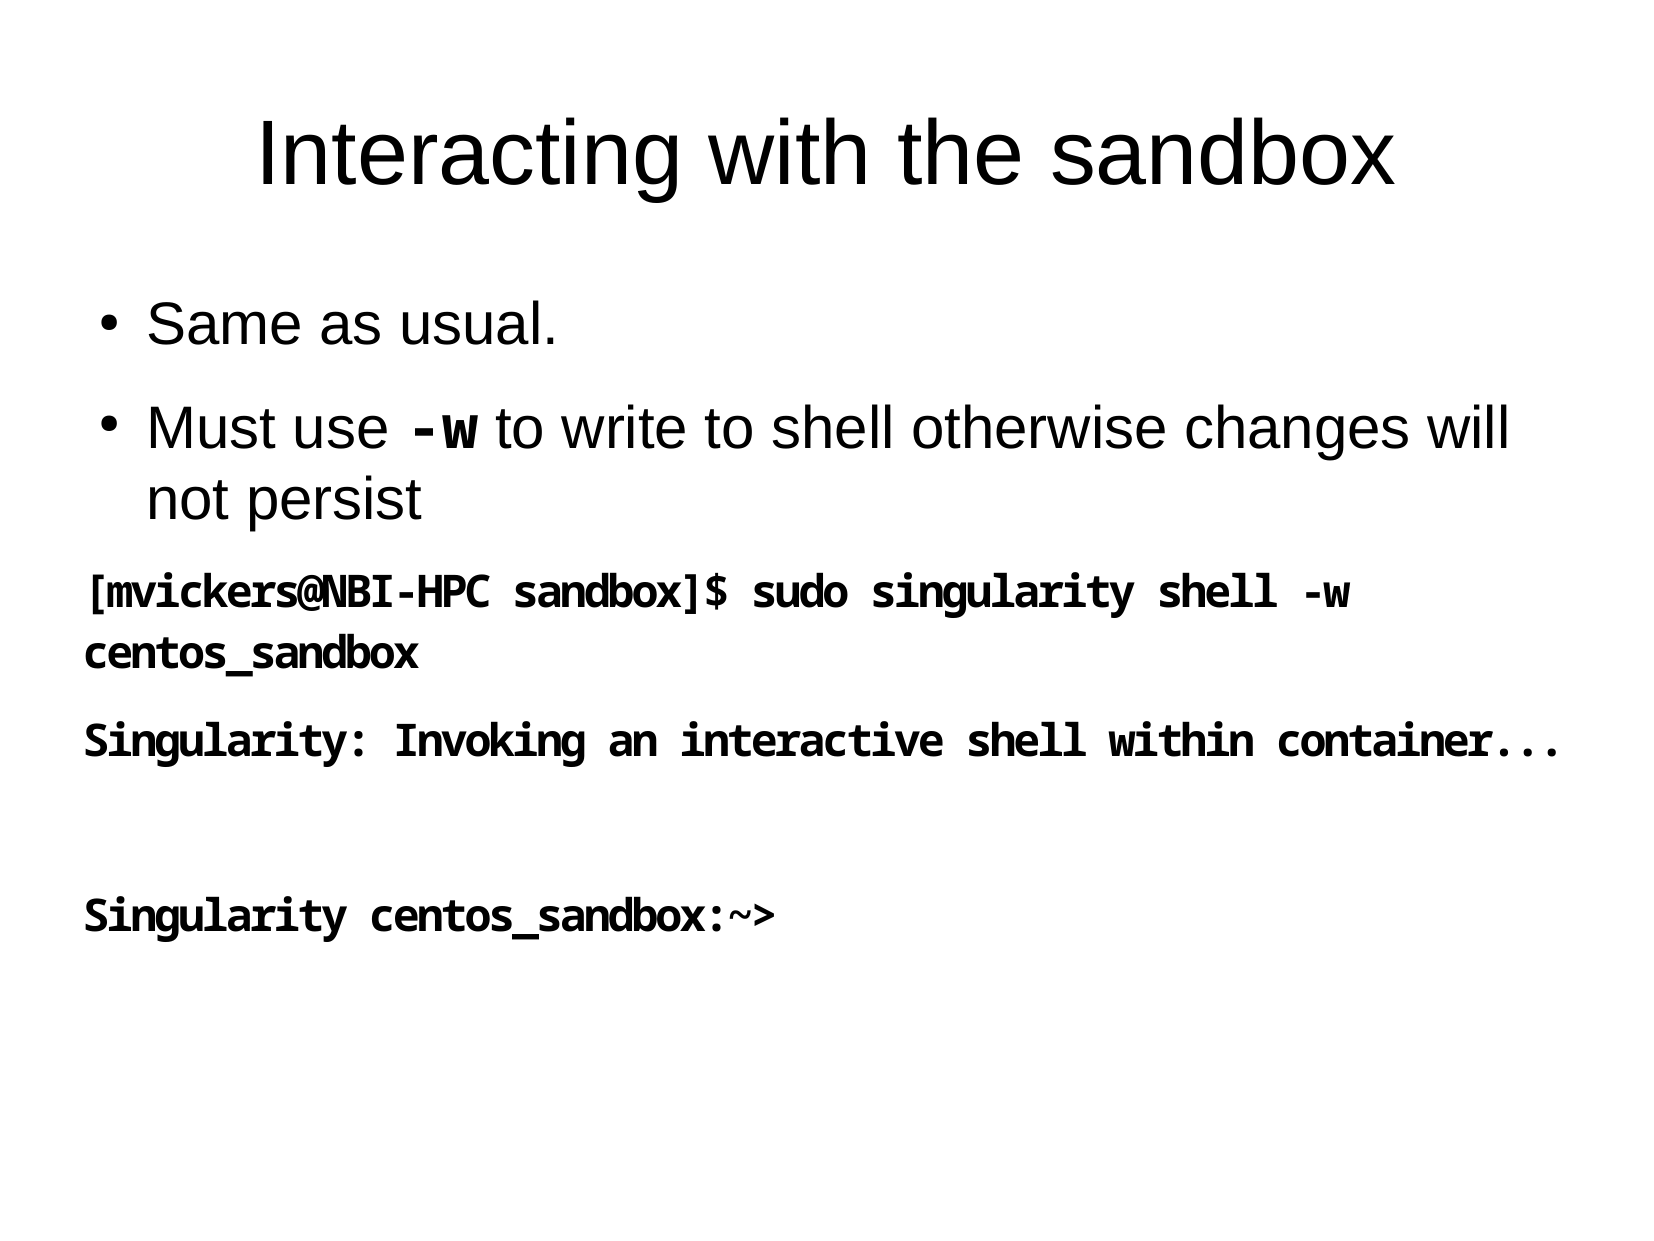

# Interacting with the sandbox
Same as usual.
Must use -w to write to shell otherwise changes will not persist
[mvickers@NBI-HPC sandbox]$ sudo singularity shell -w centos_sandbox
Singularity: Invoking an interactive shell within container...
Singularity centos_sandbox:~>